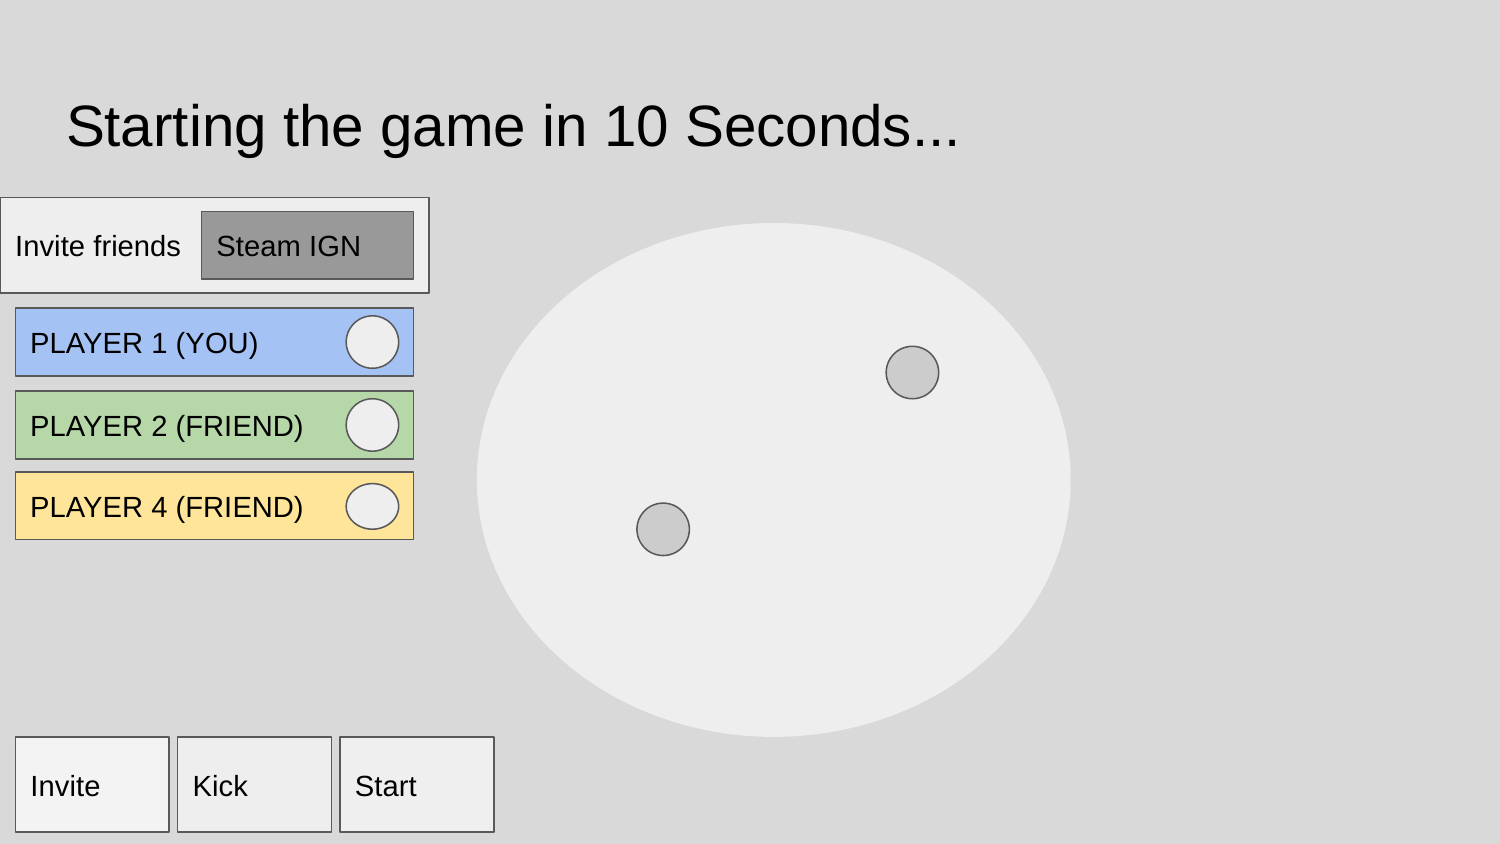

# Starting the game in 10 Seconds...
Invite friends
Steam IGN
PLAYER 1 (YOU)
PLAYER 2 (FRIEND)
PLAYER 4 (FRIEND)
Invite
Kick
Start